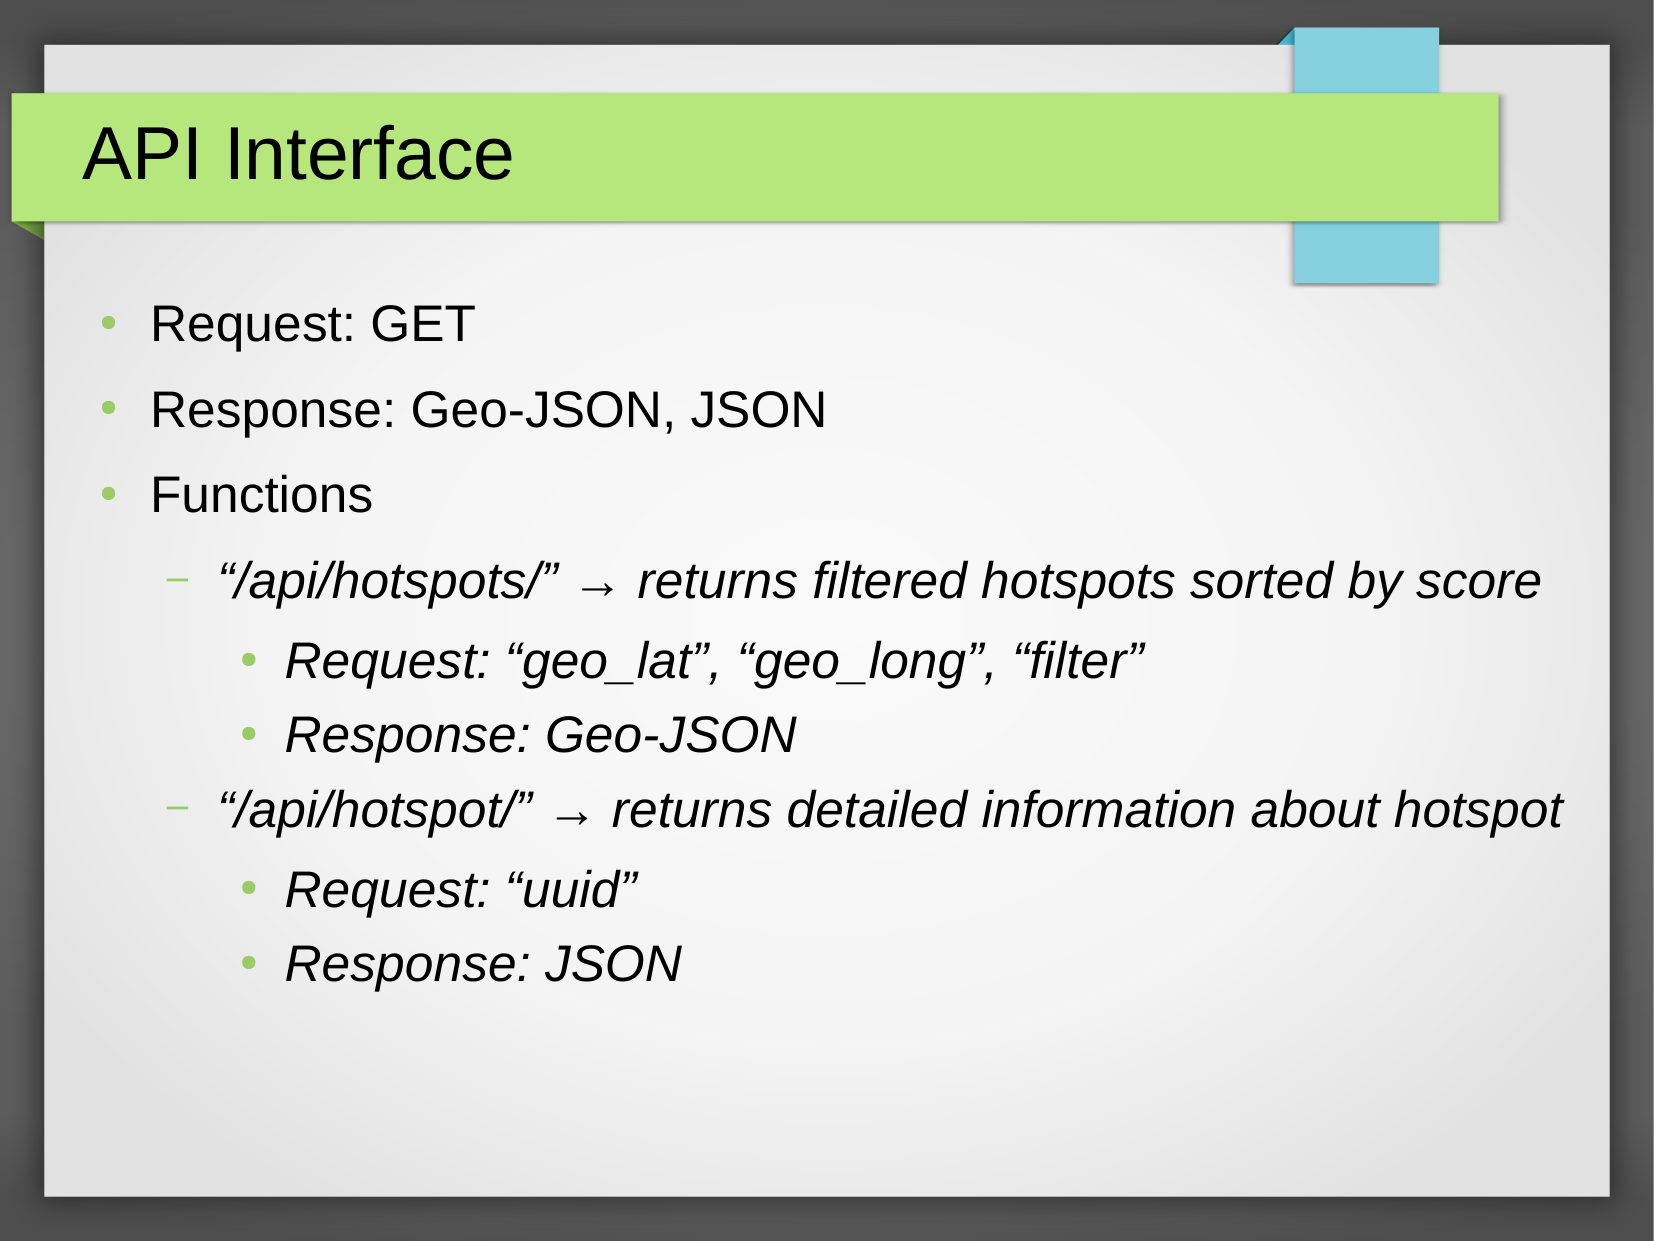

# API Interface
Request: GET
Response: Geo-JSON, JSON
Functions
“/api/hotspots/” → returns filtered hotspots sorted by score
Request: “geo_lat”, “geo_long”, “filter”
Response: Geo-JSON
“/api/hotspot/” → returns detailed information about hotspot
Request: “uuid”
Response: JSON